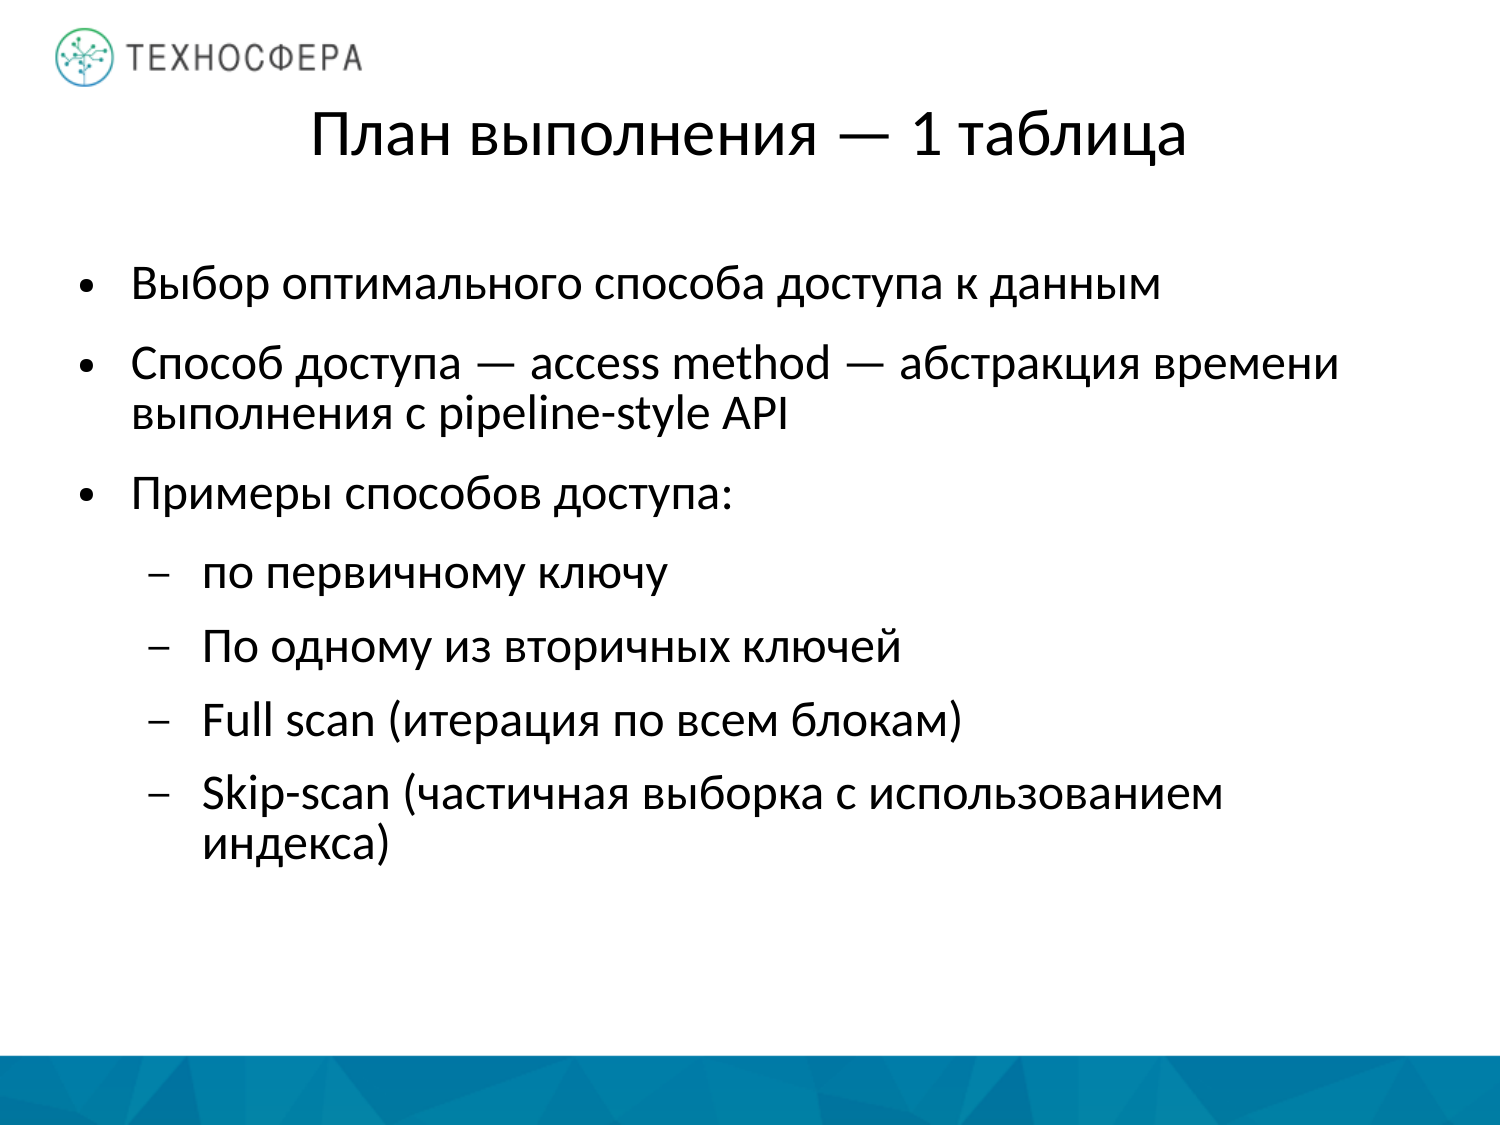

# План выполнения — 1 таблица
Выбор оптимального способа доступа к данным
Способ доступа — access method — абстракция времени выполнения с pipeline-style API
Примеры способов доступа:
по первичному ключу
По одному из вторичных ключей
Full scan (итерация по всем блокам)
Skip-scan (частичная выборка с использованием индекса)